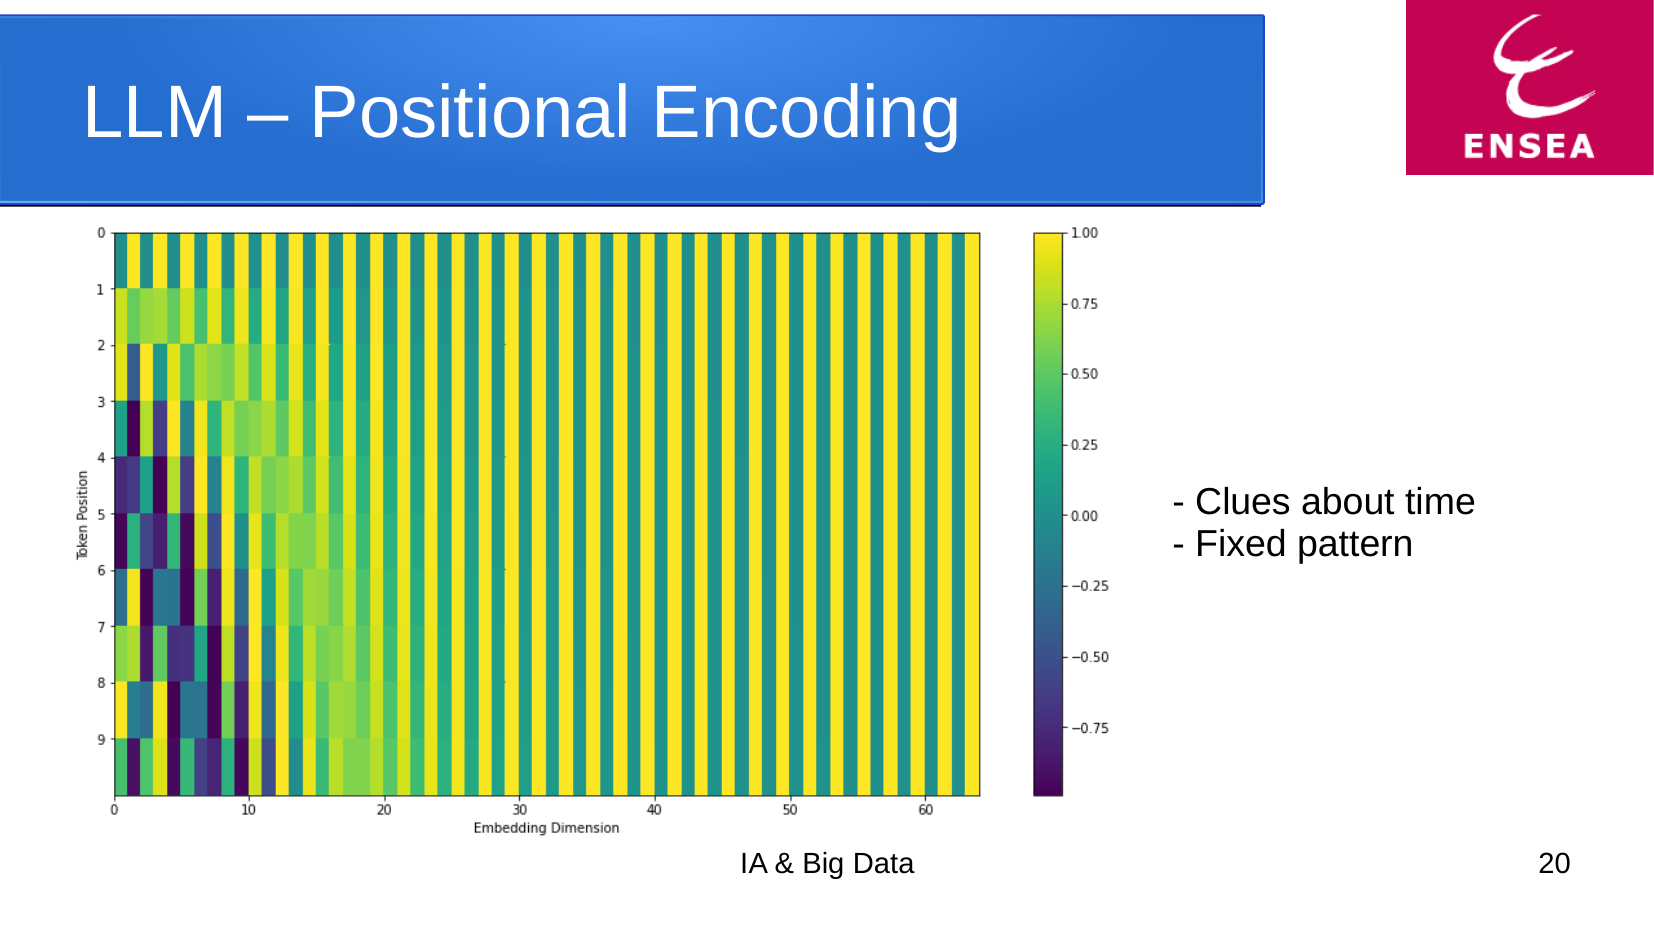

# LLM – Positional Encoding
- Clues about time
- Fixed pattern
IA & Big Data
20